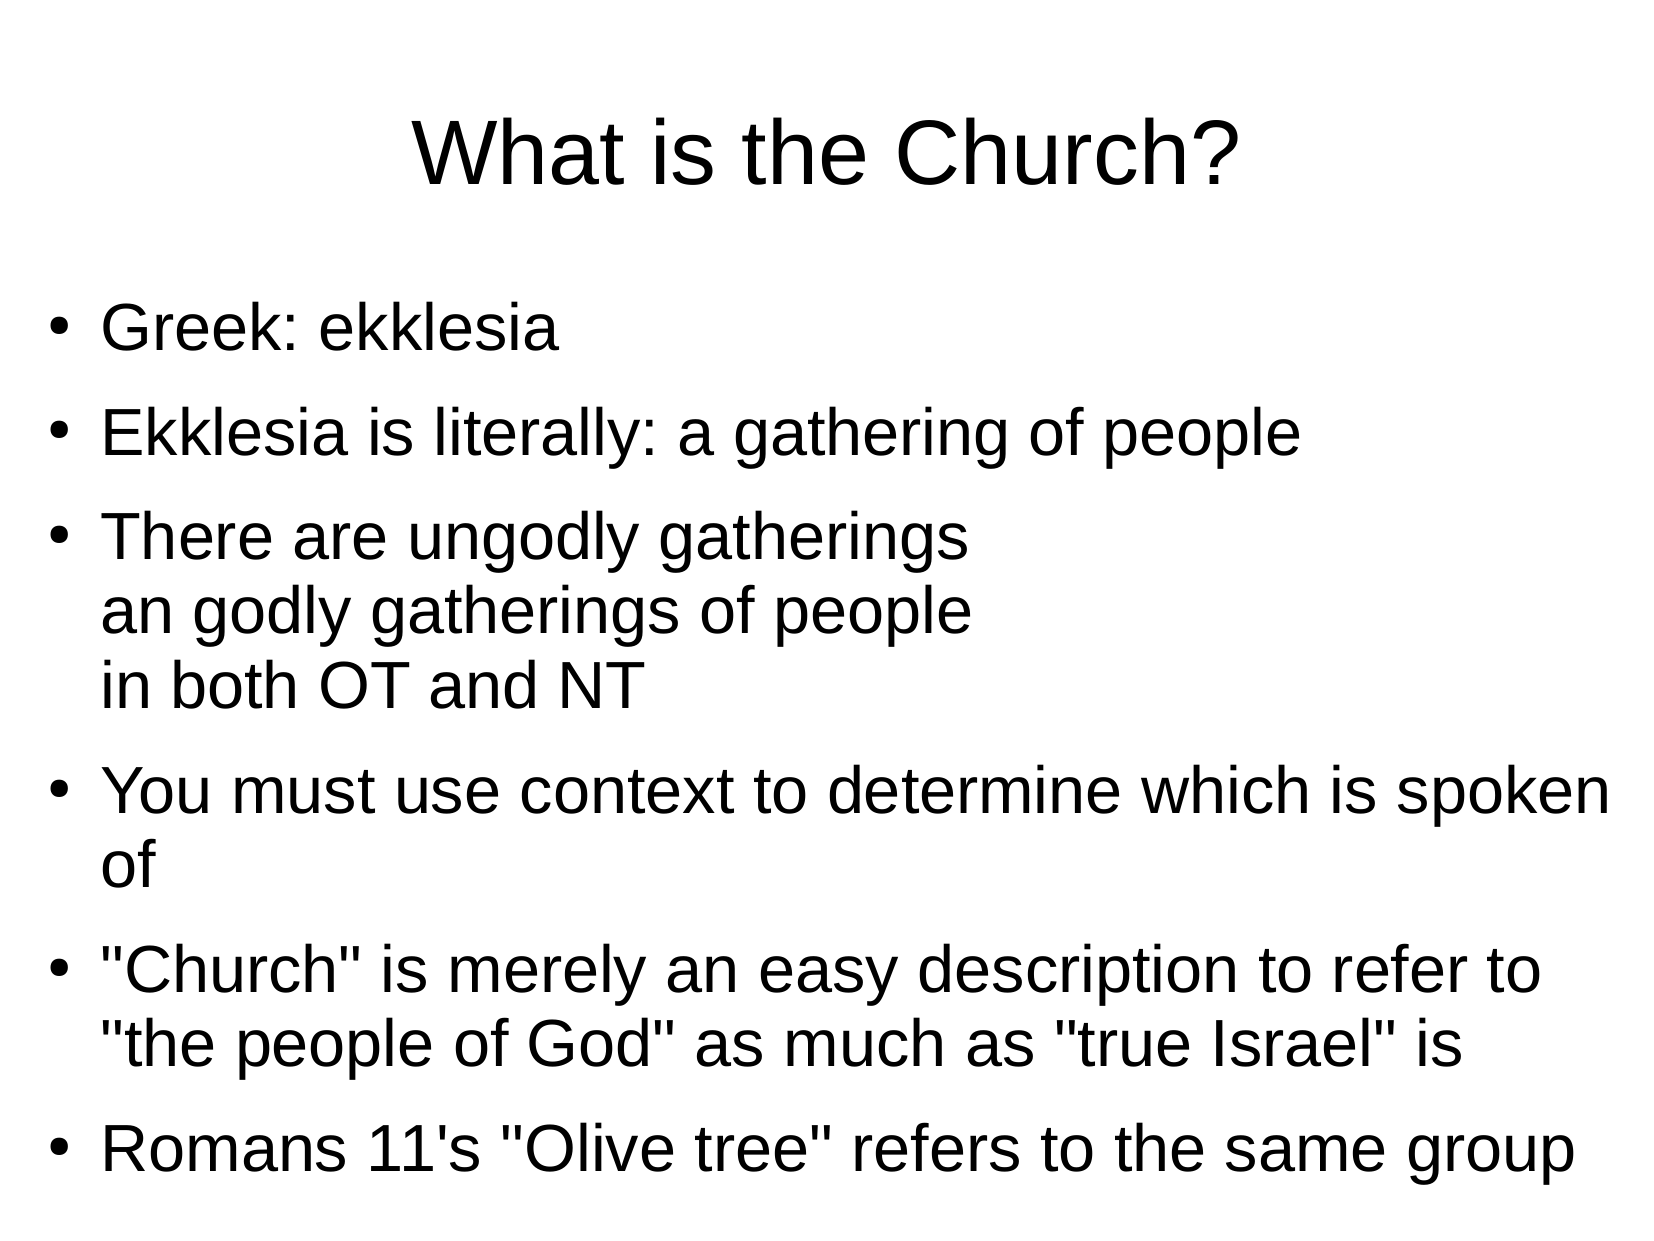

# What is the Church?
Greek: ekklesia
Ekklesia is literally: a gathering of people
There are ungodly gatherings
an godly gatherings of people
in both OT and NT
You must use context to determine which is spoken of
"Church" is merely an easy description to refer to "the people of God" as much as "true Israel" is
Romans 11's "Olive tree" refers to the same group